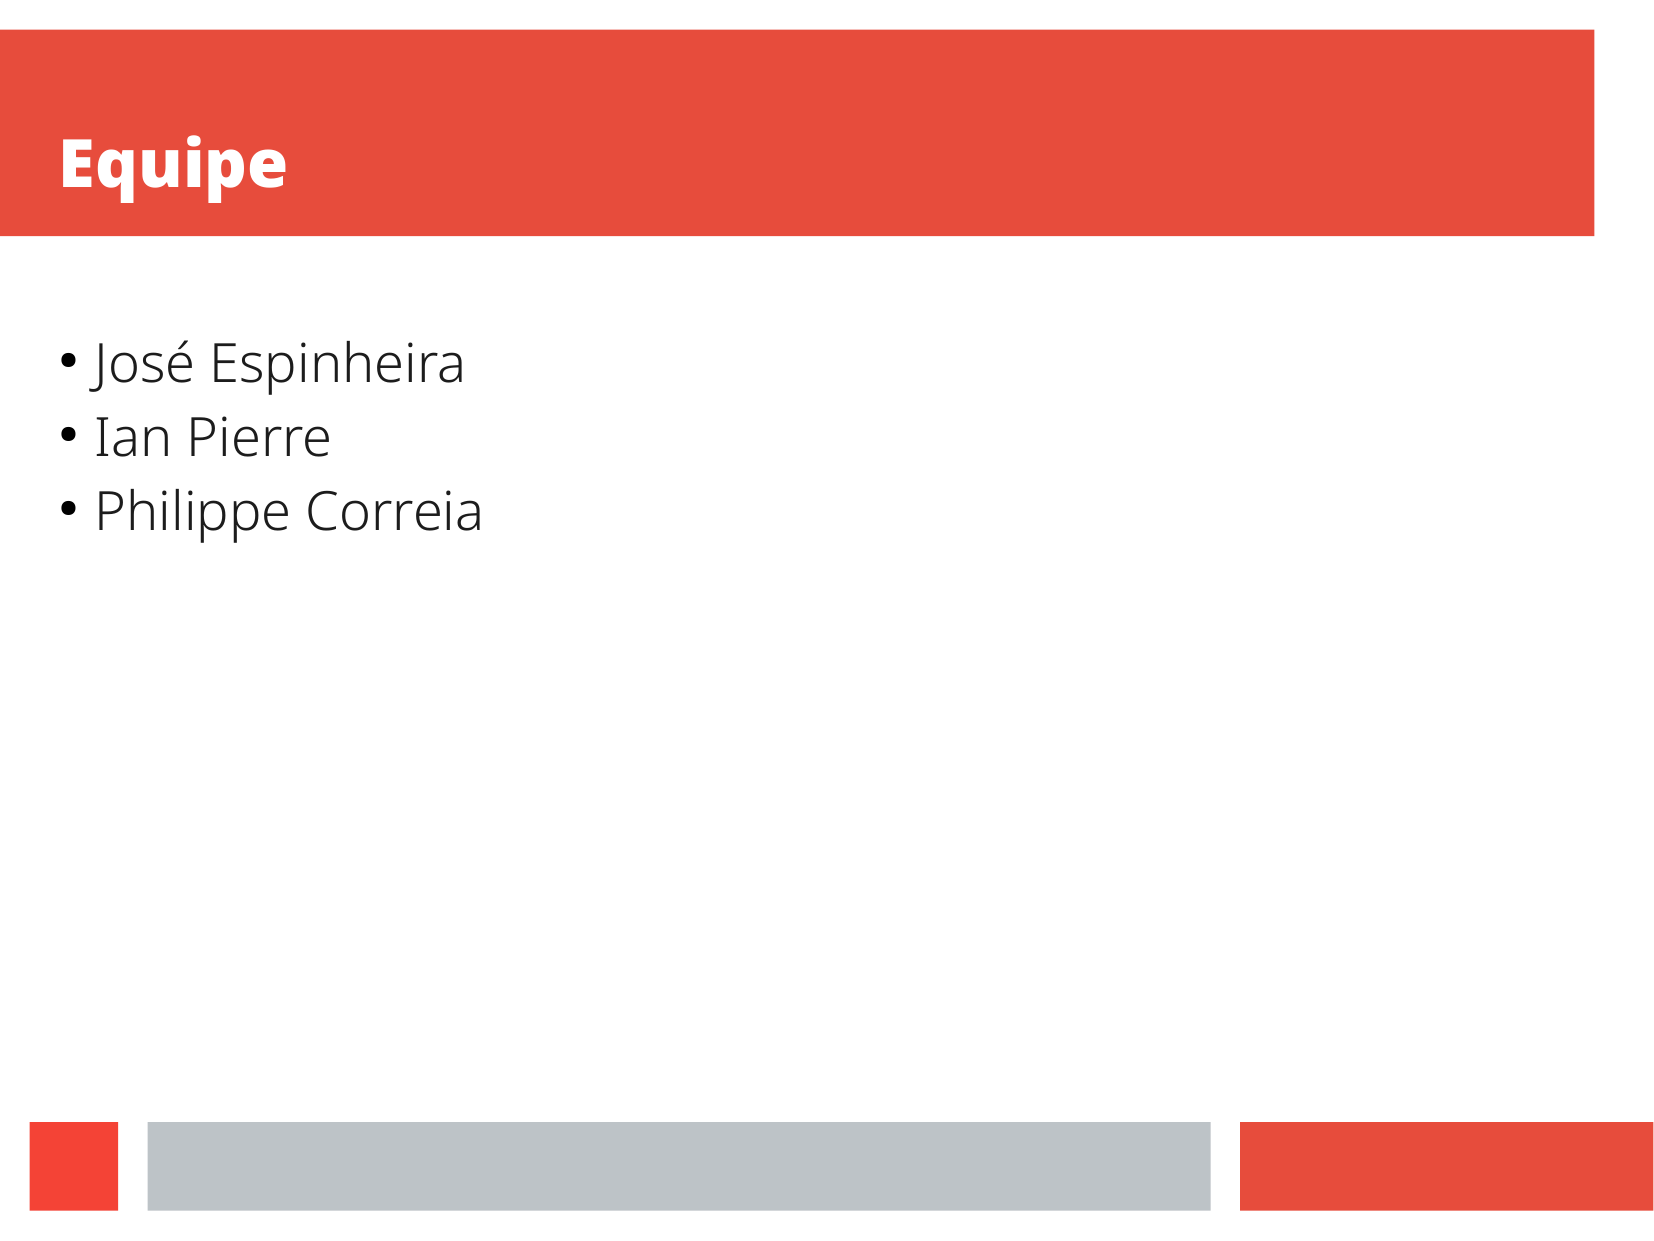

# Equipe
José Espinheira
Ian Pierre
Philippe Correia